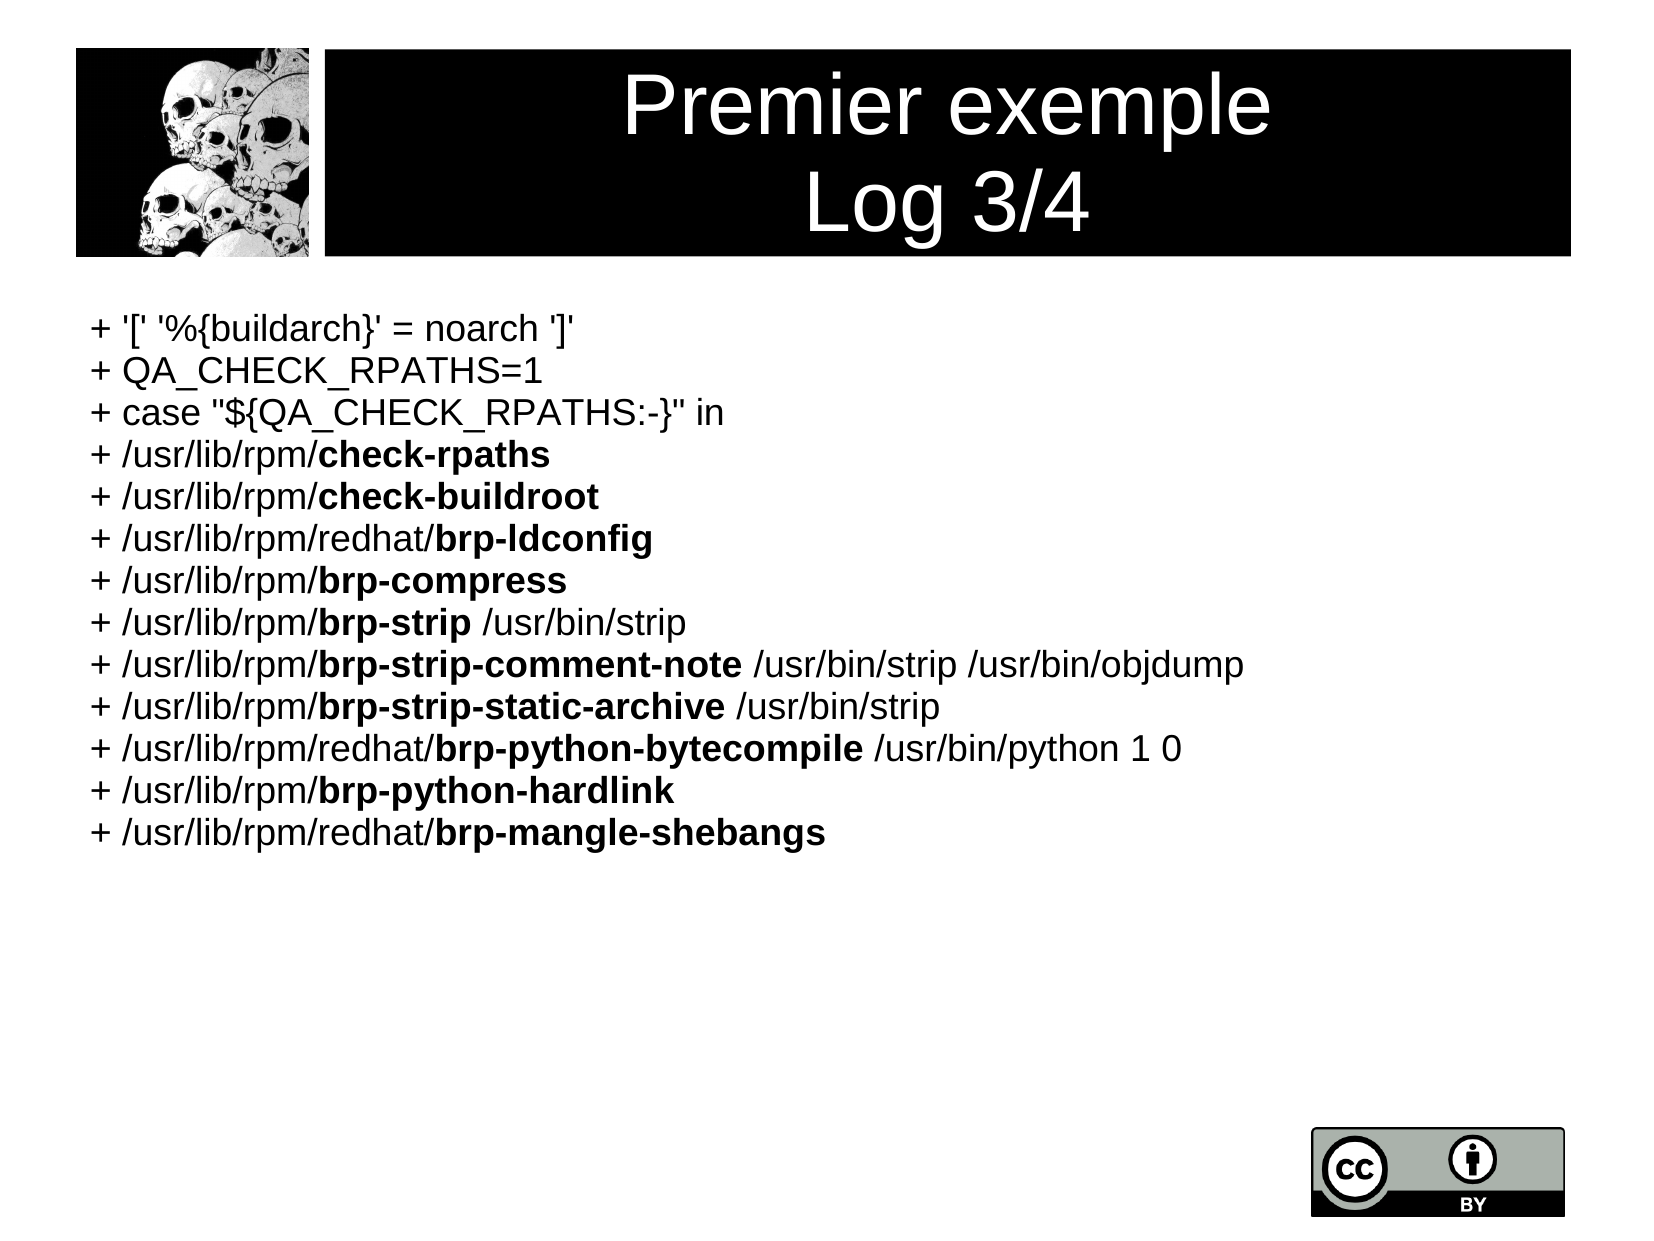

# Premier exemple Log 3/4
+ '[' '%{buildarch}' = noarch ']'
+ QA_CHECK_RPATHS=1
+ case "${QA_CHECK_RPATHS:-}" in
+ /usr/lib/rpm/check-rpaths
+ /usr/lib/rpm/check-buildroot
+ /usr/lib/rpm/redhat/brp-ldconfig
+ /usr/lib/rpm/brp-compress
+ /usr/lib/rpm/brp-strip /usr/bin/strip
+ /usr/lib/rpm/brp-strip-comment-note /usr/bin/strip /usr/bin/objdump
+ /usr/lib/rpm/brp-strip-static-archive /usr/bin/strip
+ /usr/lib/rpm/redhat/brp-python-bytecompile /usr/bin/python 1 0
+ /usr/lib/rpm/brp-python-hardlink
+ /usr/lib/rpm/redhat/brp-mangle-shebangs